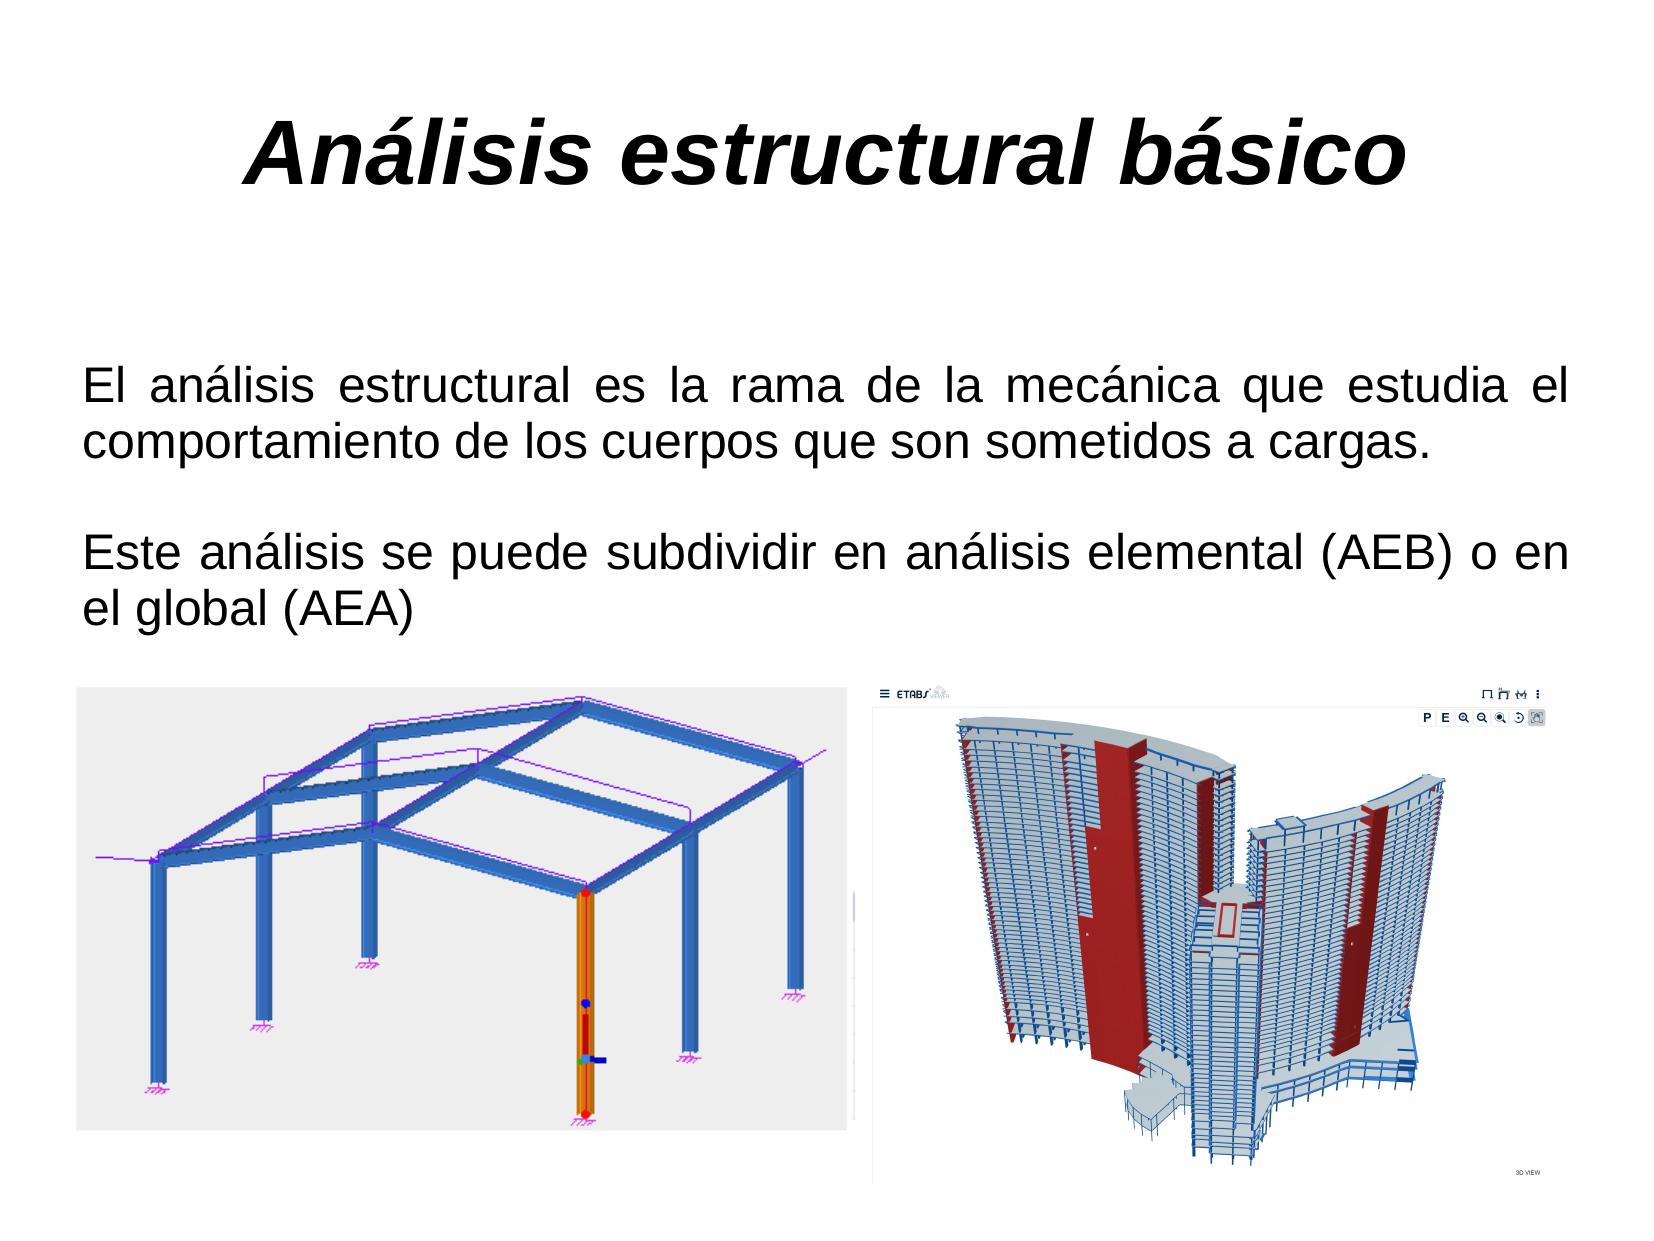

# Análisis estructural básico
El análisis estructural es la rama de la mecánica que estudia el comportamiento de los cuerpos que son sometidos a cargas.
Este análisis se puede subdividir en análisis elemental (AEB) o en el global (AEA)